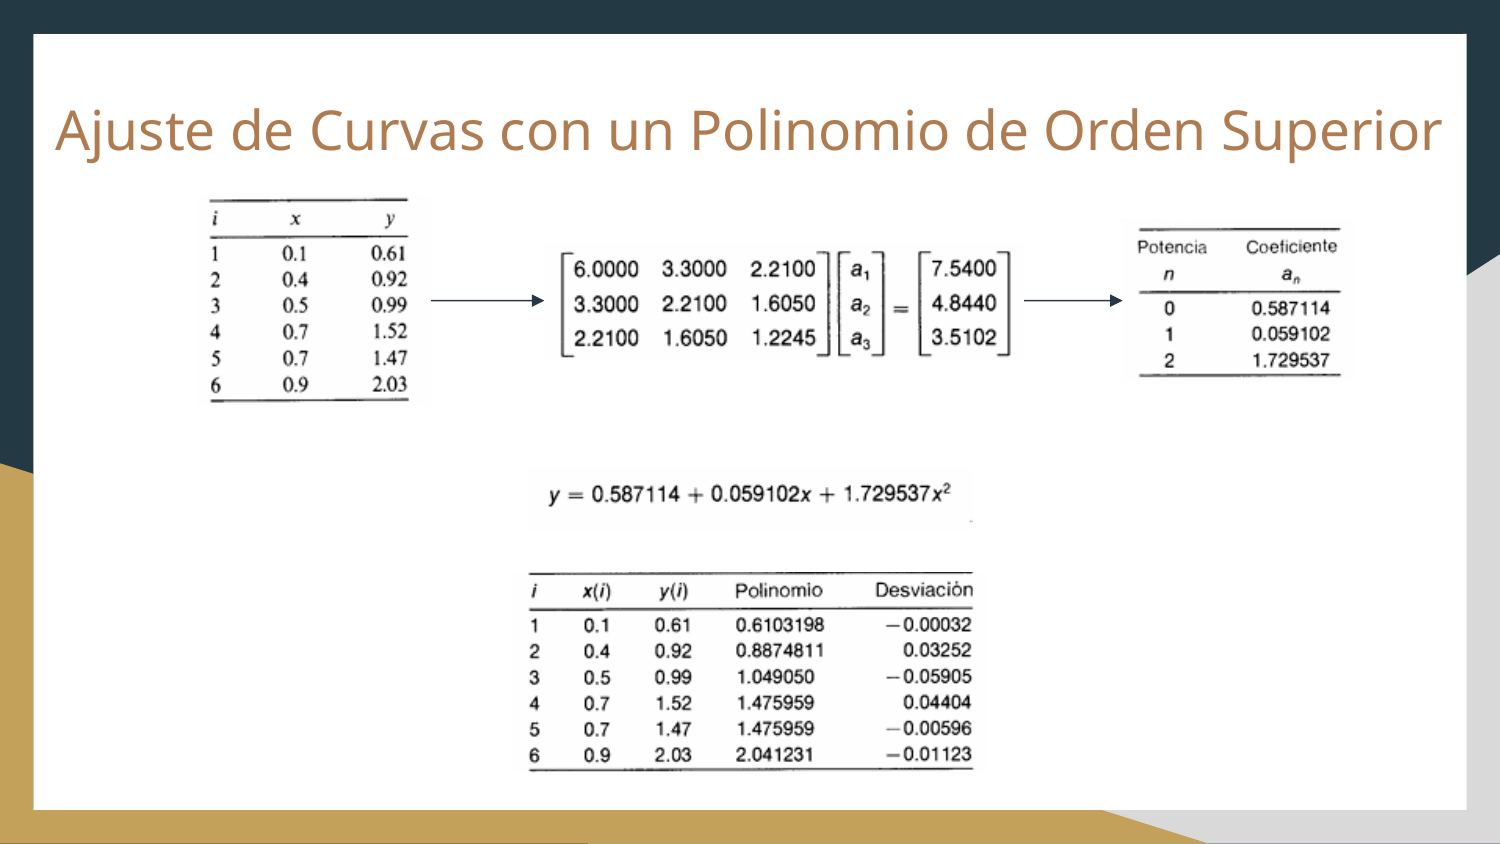

# Ajuste de Curvas con un Polinomio de Orden Superior